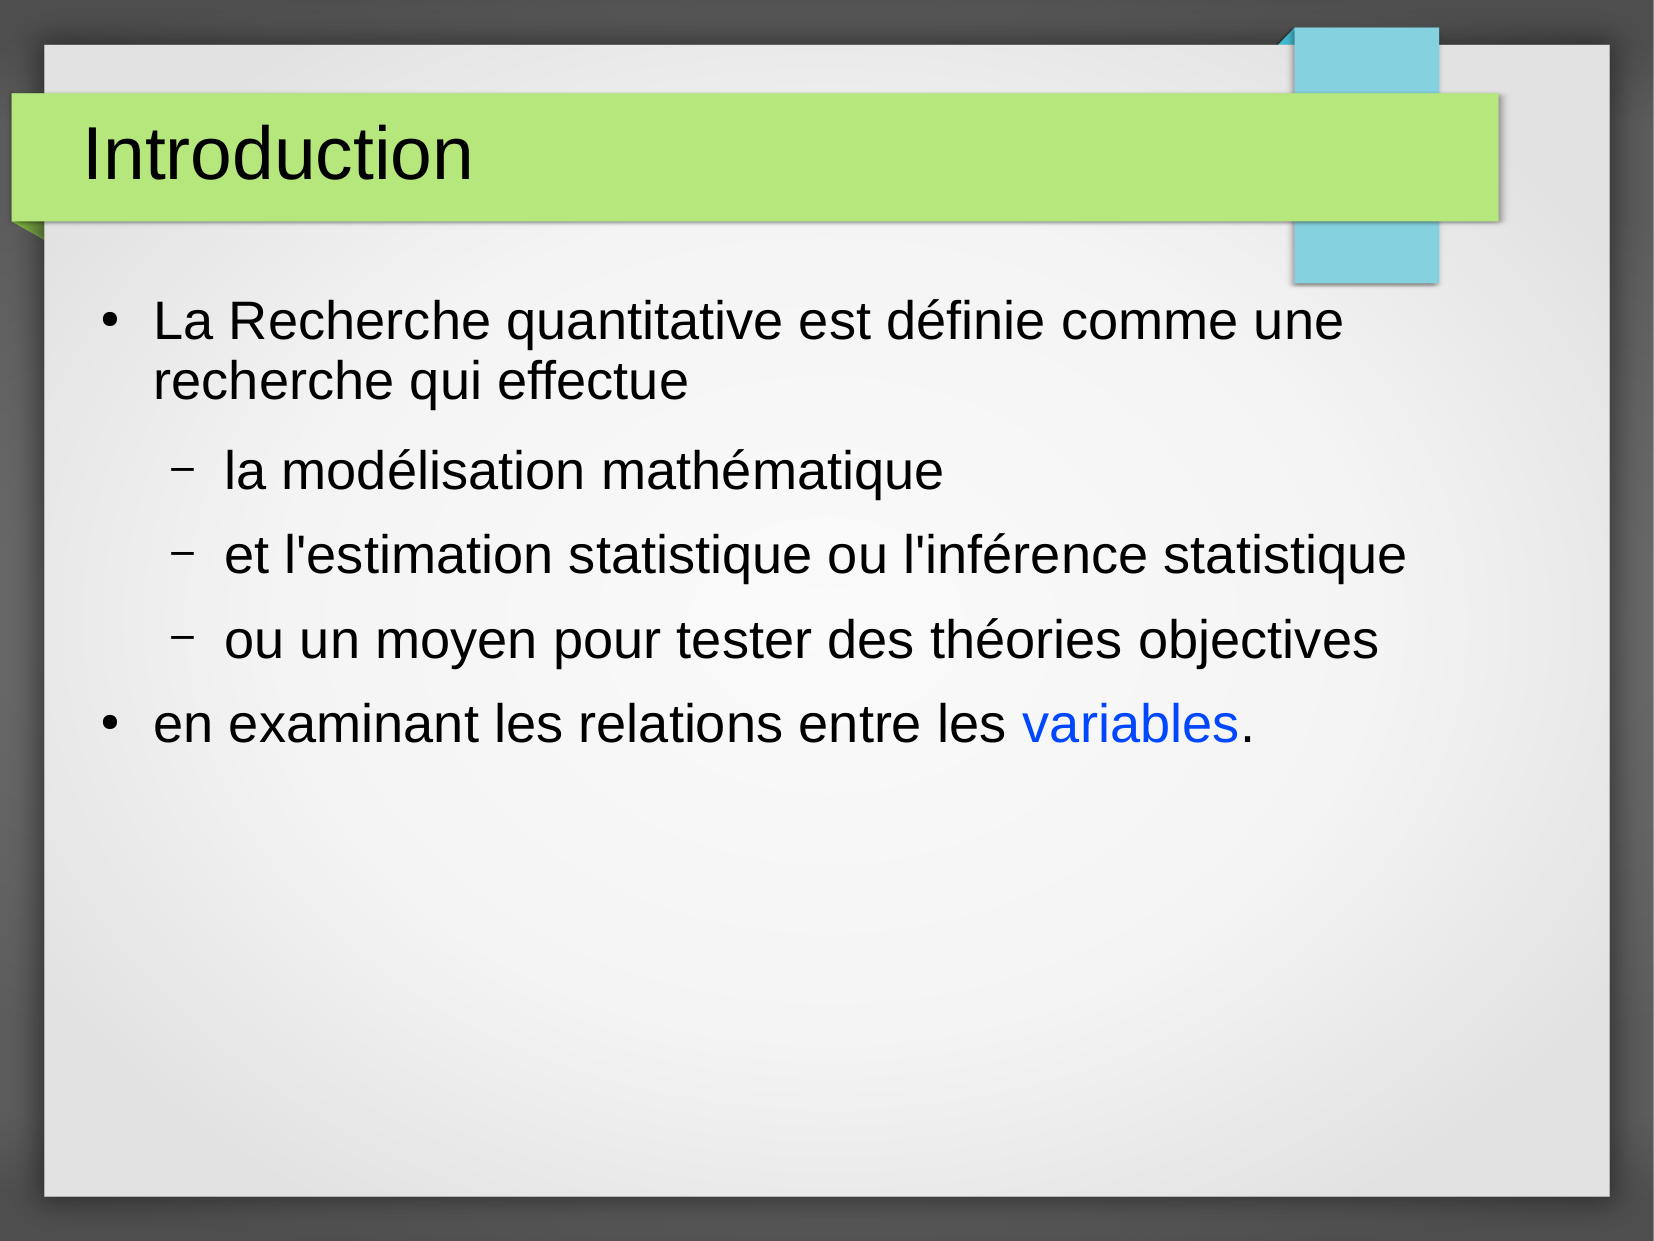

# Introduction
La Recherche quantitative est définie comme une recherche qui effectue
la modélisation mathématique
et l'estimation statistique ou l'inférence statistique
ou un moyen pour tester des théories objectives
en examinant les relations entre les variables.